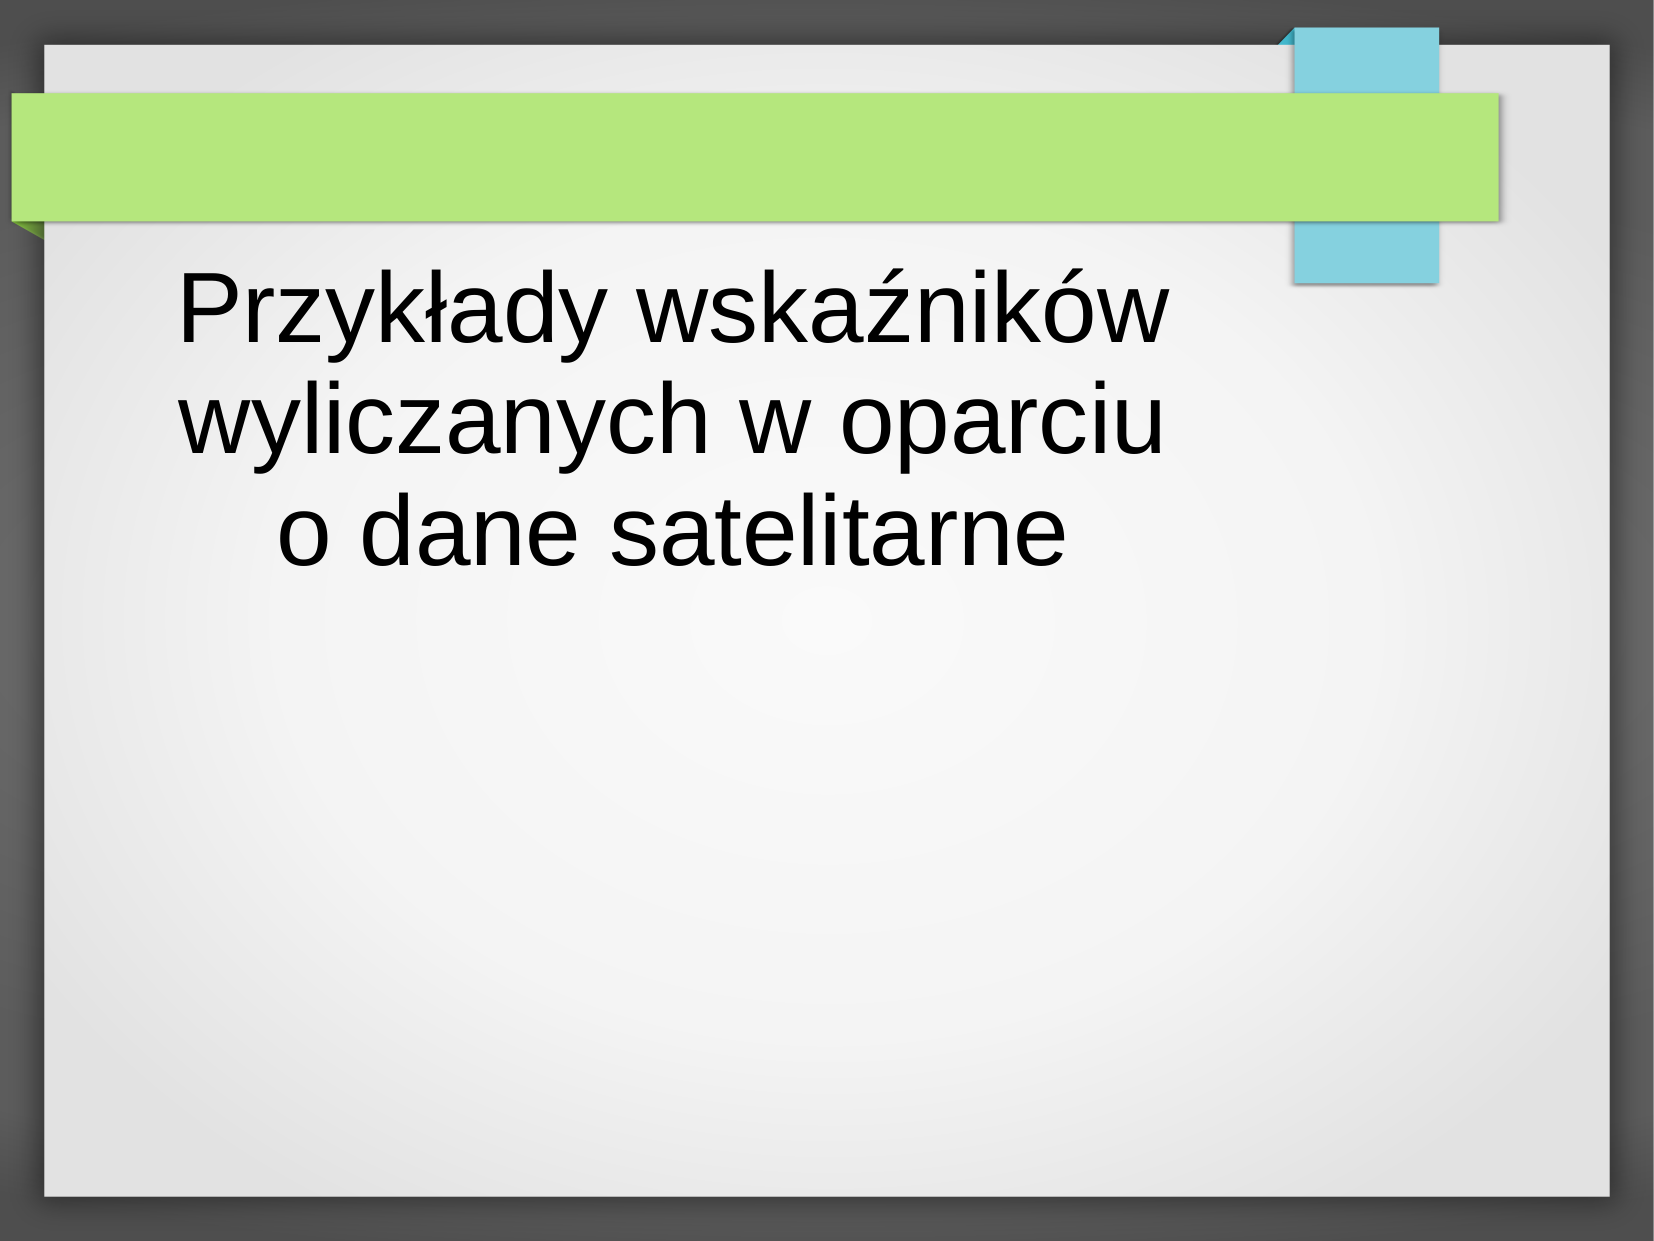

# Przykłady wskaźników wyliczanych w oparciu o dane satelitarne